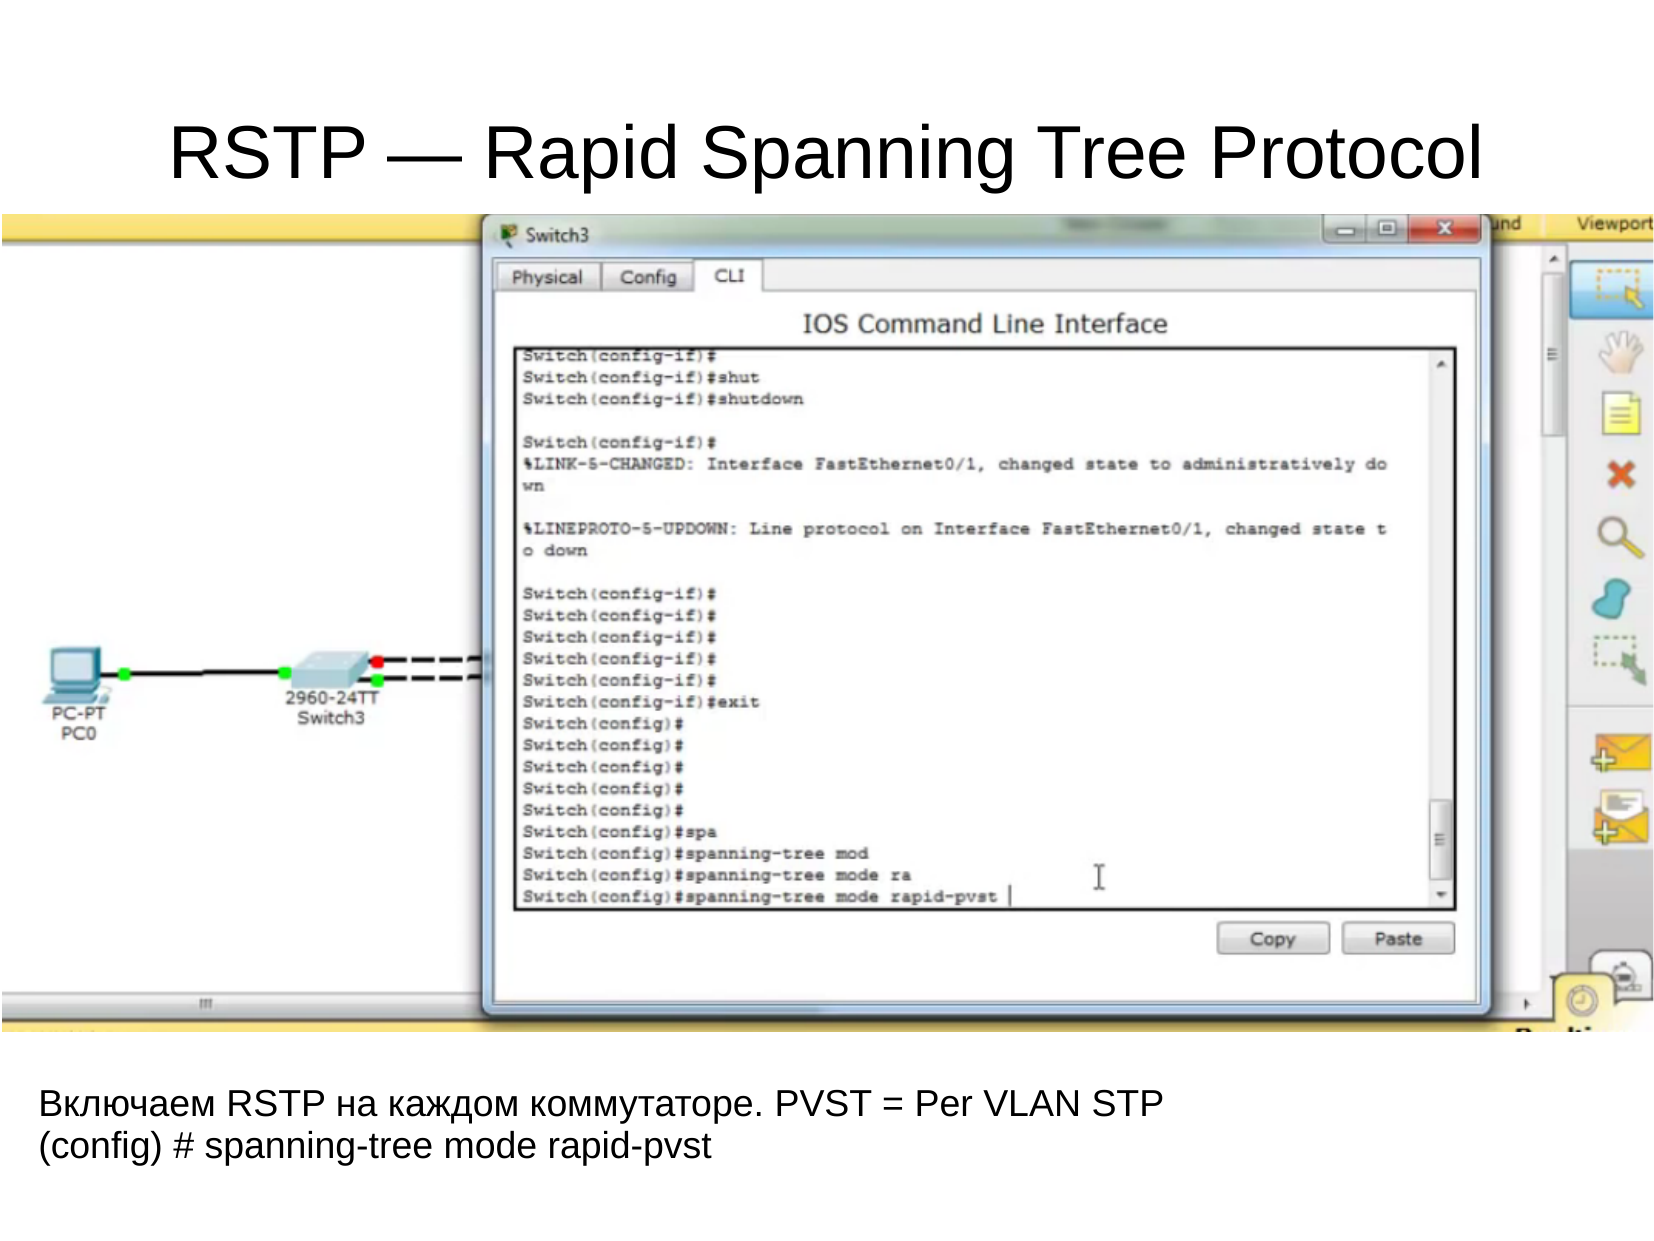

# RSTP — Rapid Spanning Tree Protocol
Включаем RSTP на каждом коммутаторе. PVST = Per VLAN STP
(config) # spanning-tree mode rapid-pvst